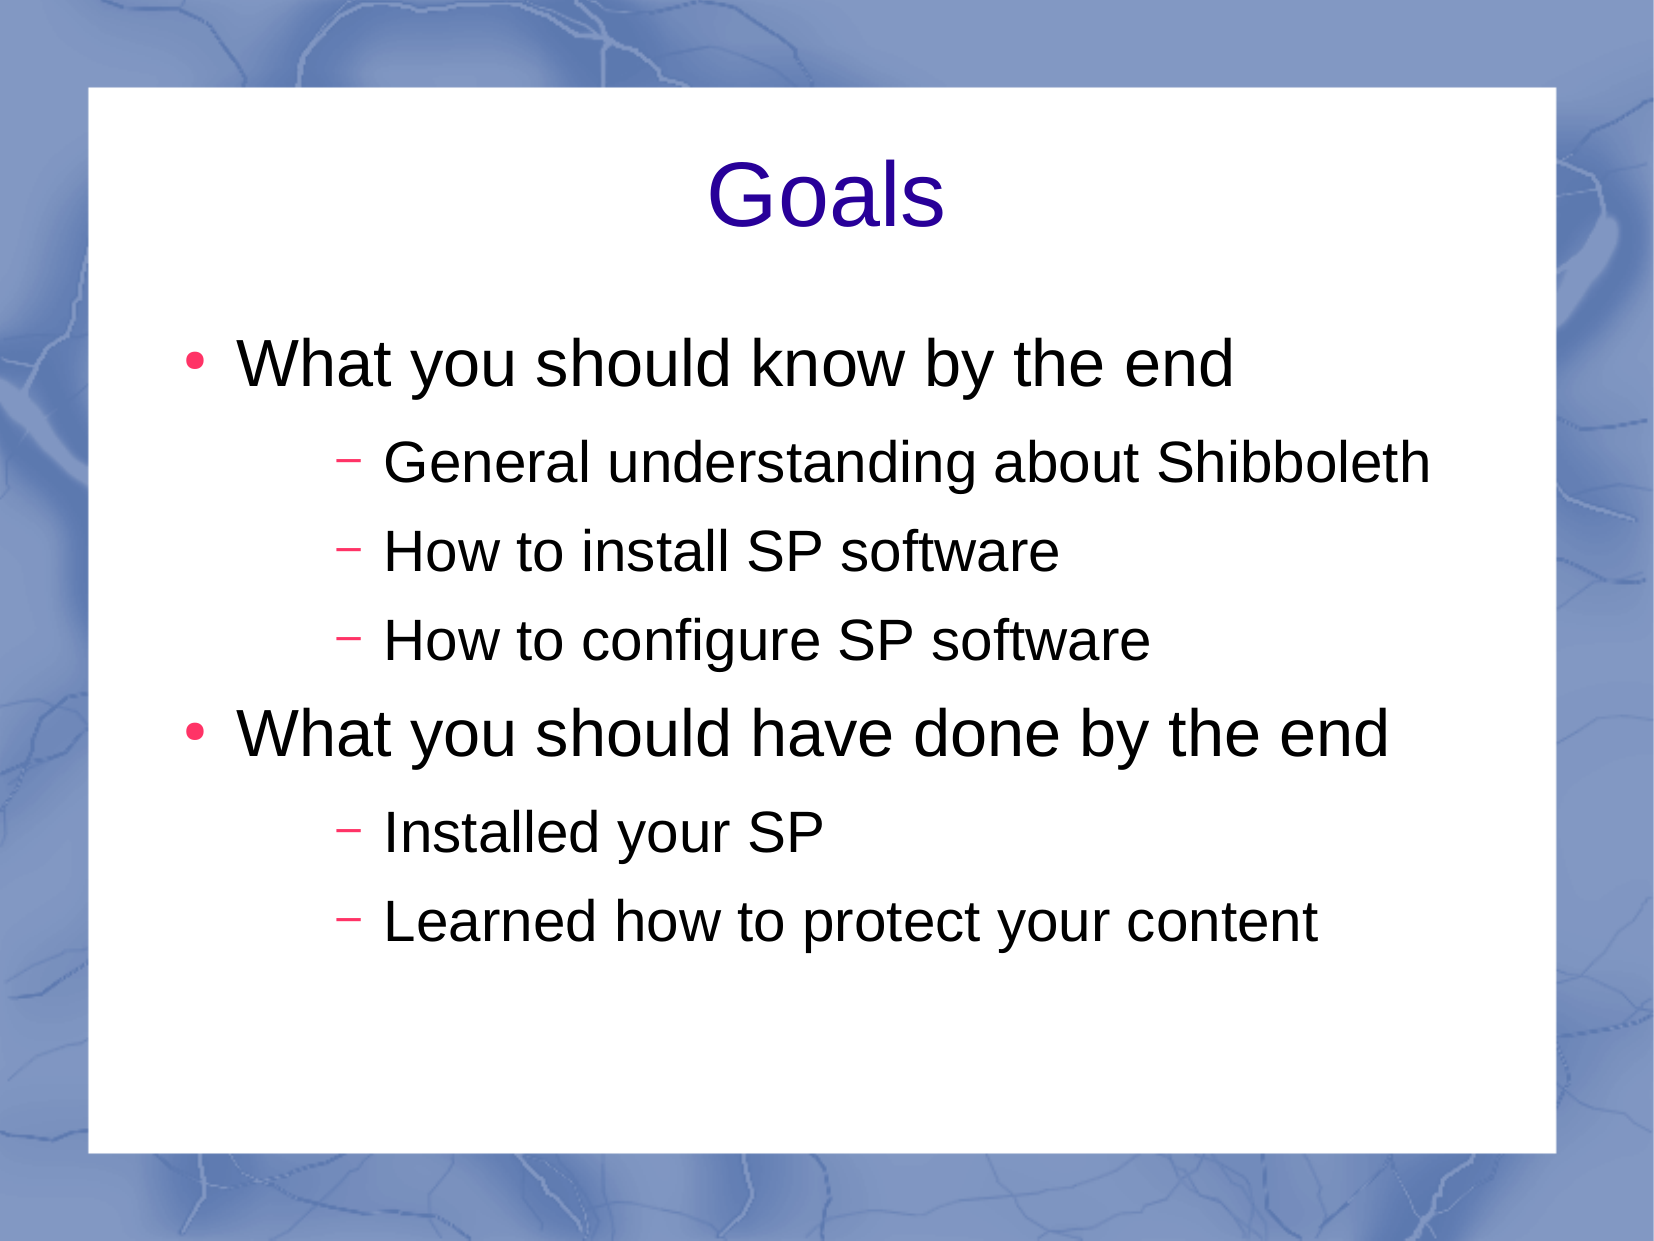

# Goals
What you should know by the end
General understanding about Shibboleth
How to install SP software
How to configure SP software
What you should have done by the end
Installed your SP
Learned how to protect your content